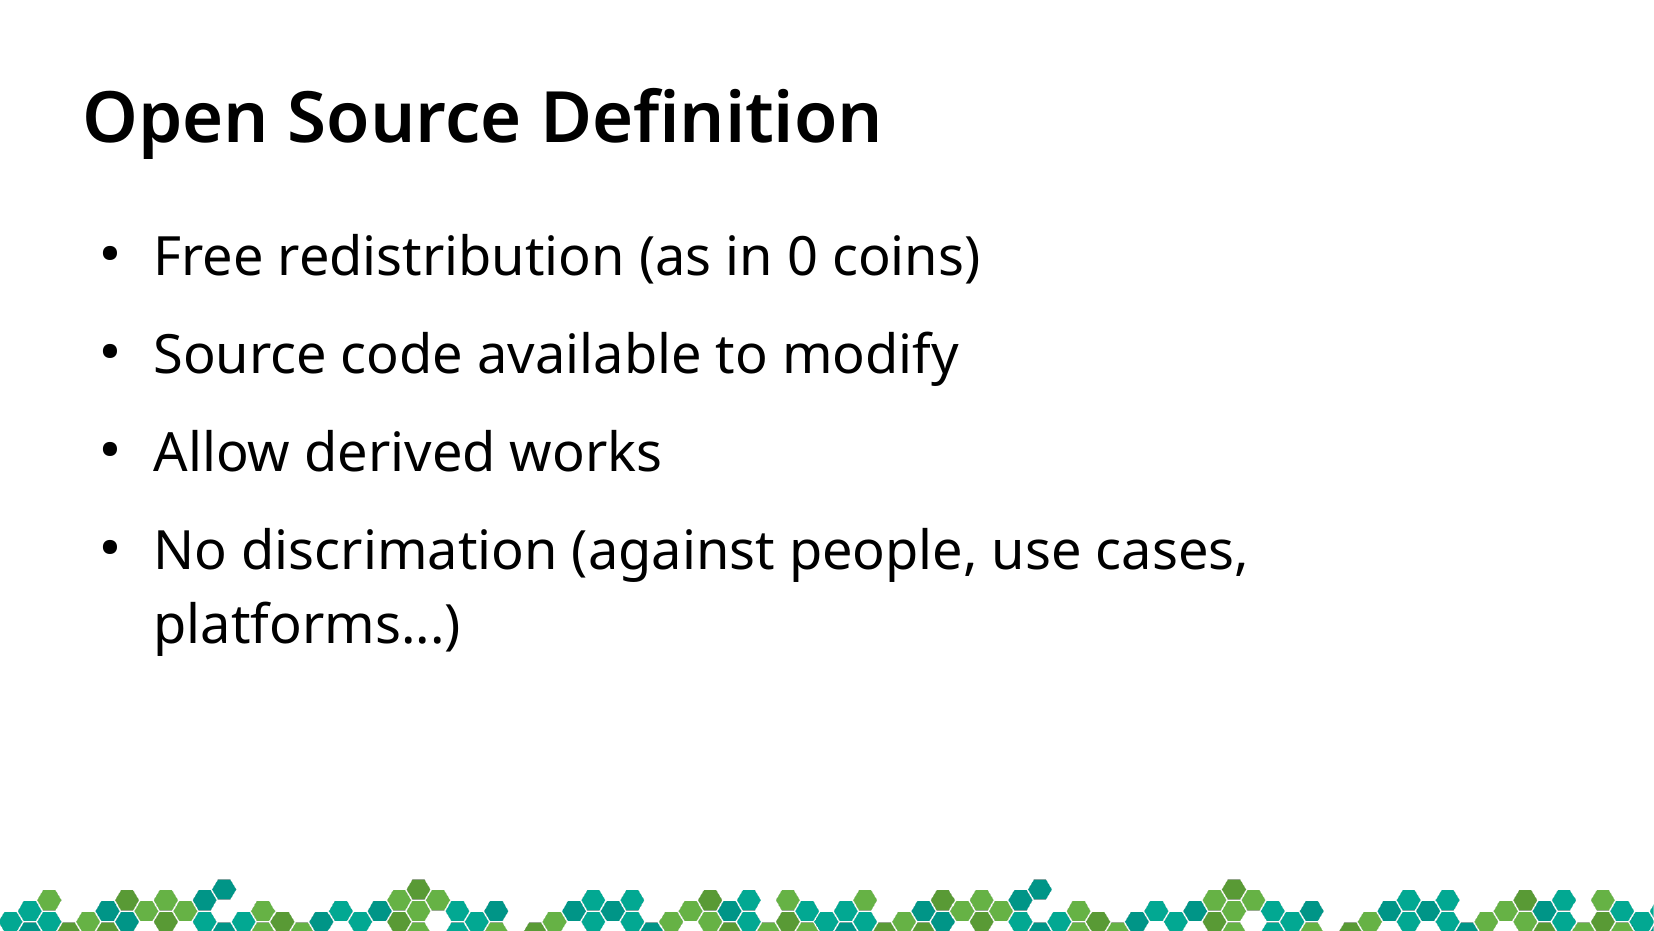

# Open Source Definition
Free redistribution (as in 0 coins)
Source code available to modify
Allow derived works
No discrimation (against people, use cases, platforms...)